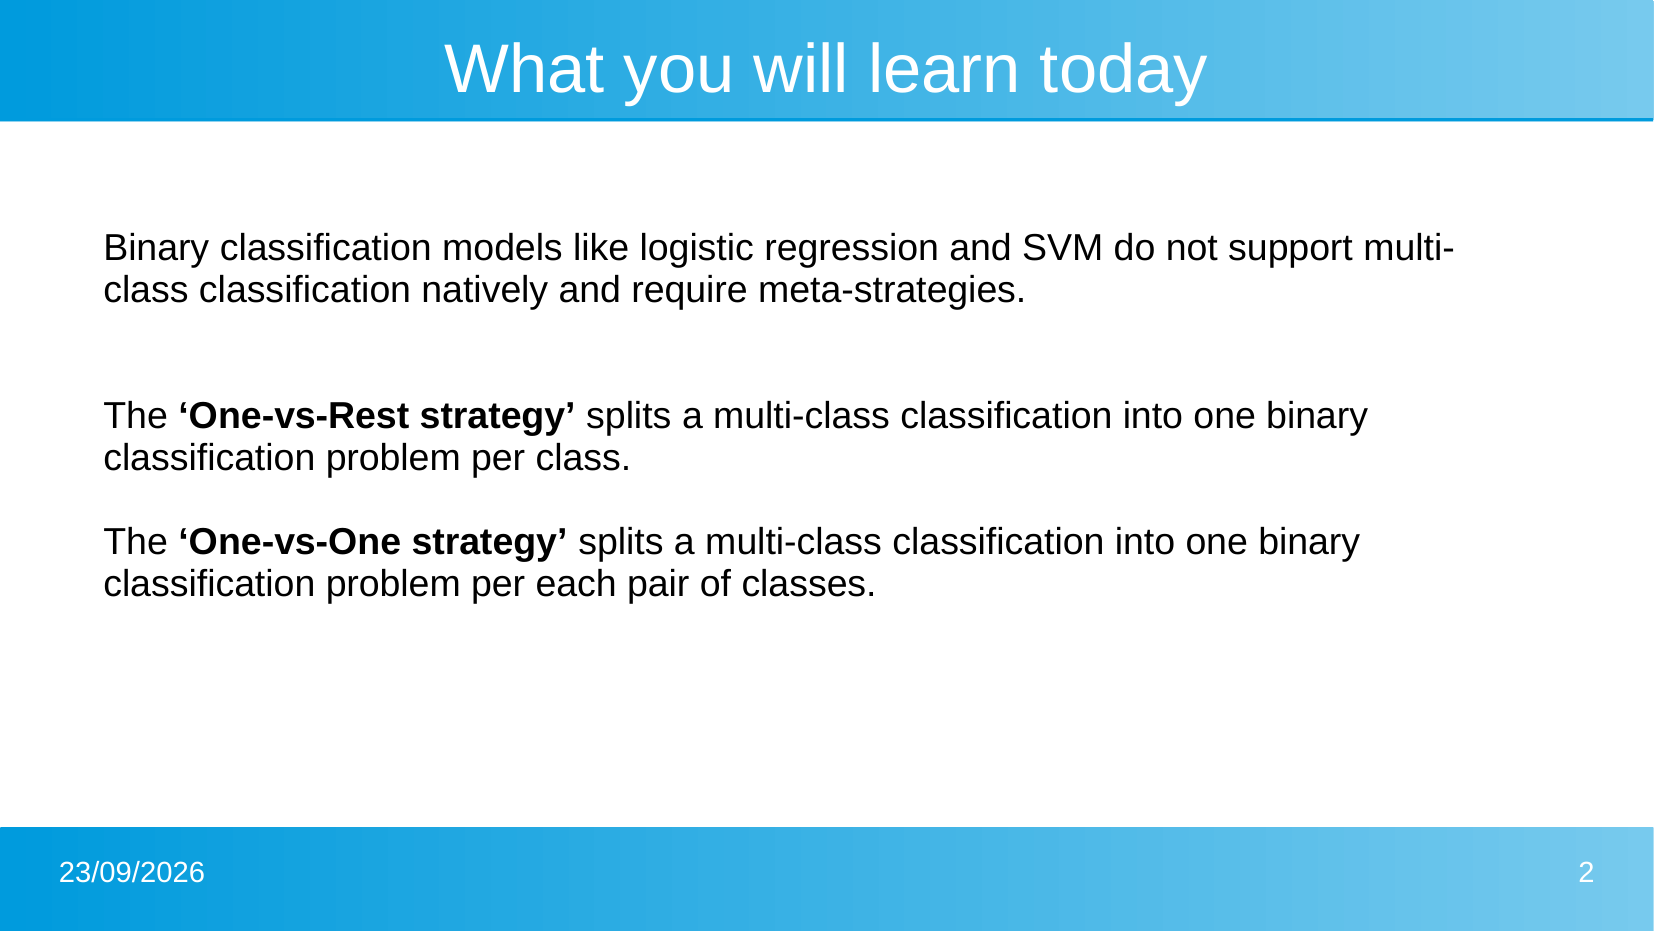

# What you will learn today
Binary classification models like logistic regression and SVM do not support multi-class classification natively and require meta-strategies.
The ‘One-vs-Rest strategy’ splits a multi-class classification into one binary classification problem per class.
The ‘One-vs-One strategy’ splits a multi-class classification into one binary classification problem per each pair of classes.
2